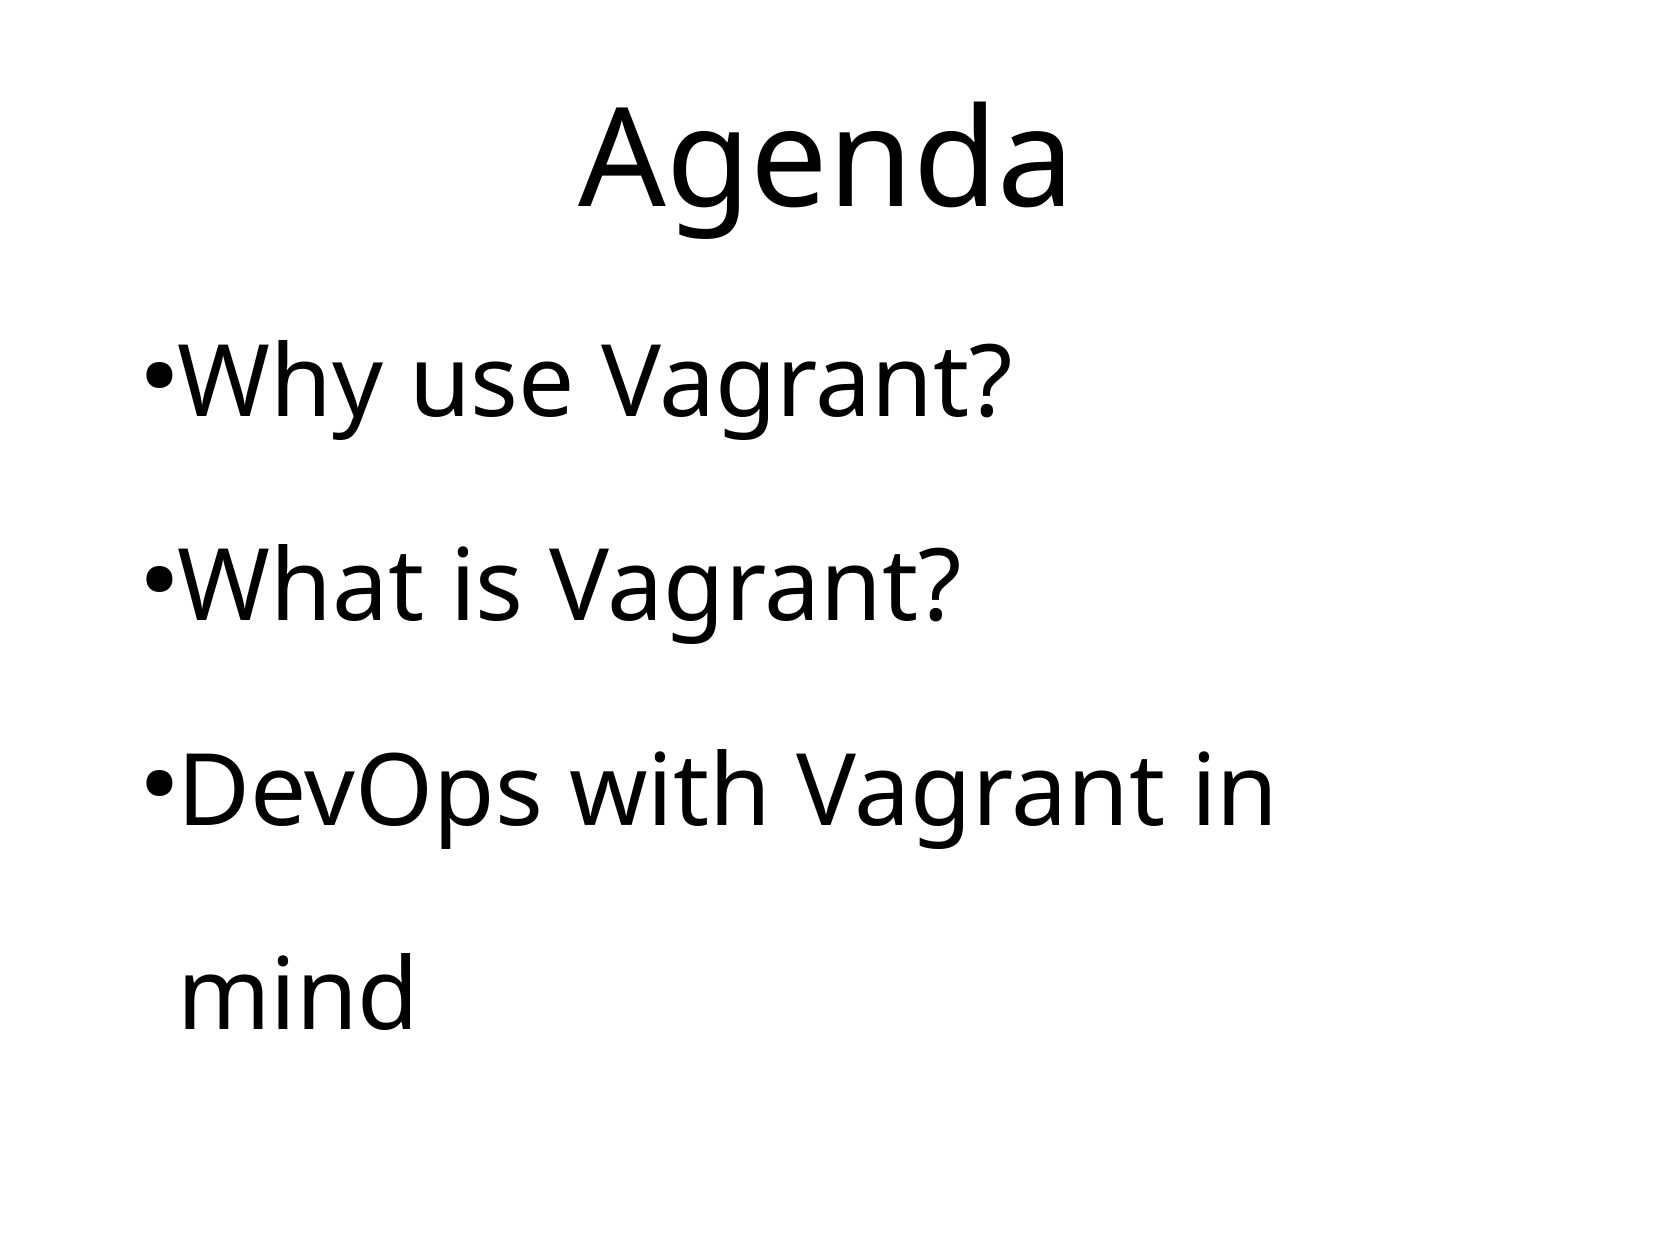

# Agenda
Why use Vagrant?
What is Vagrant?
DevOps with Vagrant in mind